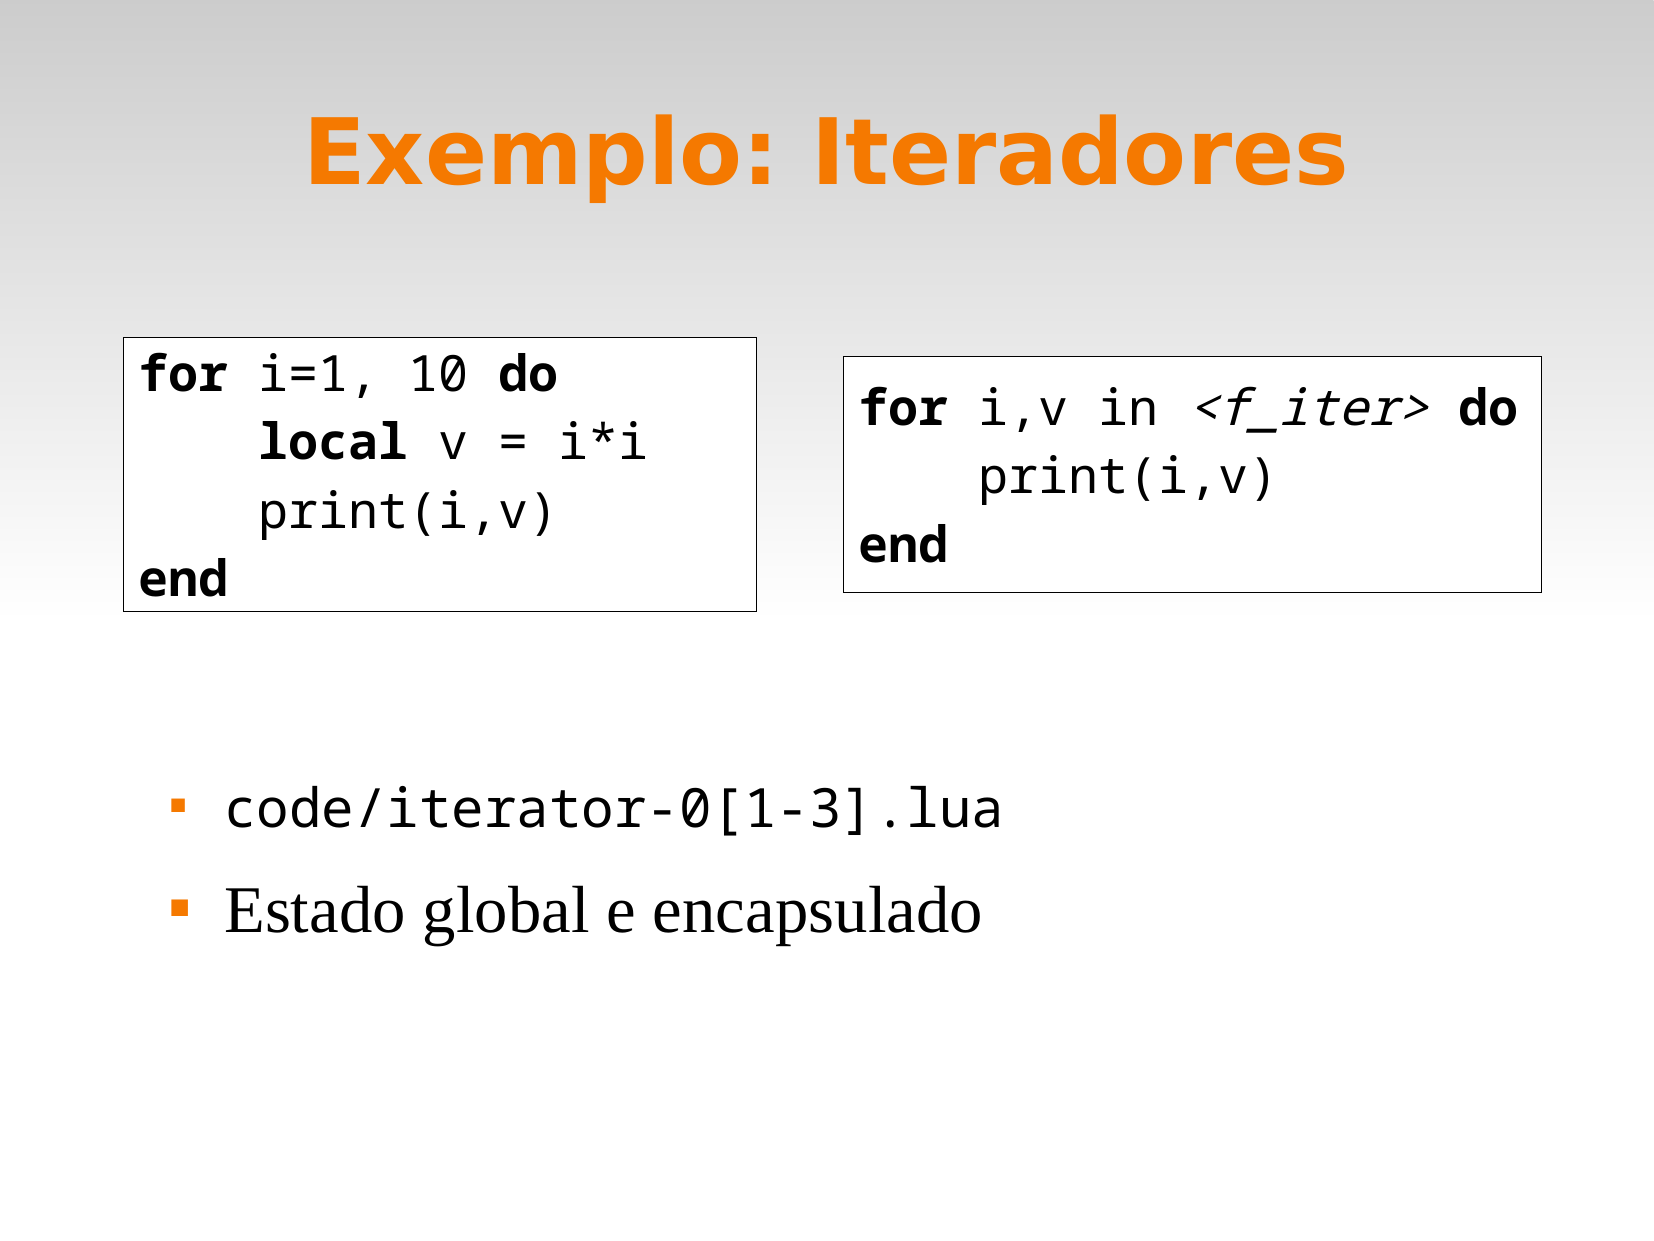

# Exemplo: Iteradores
for i=1, 10 do
 local v = i*i
 print(i,v)
end
for i,v in <f_iter> do
 print(i,v)
end
code/iterator-0[1-3].lua
Estado global e encapsulado